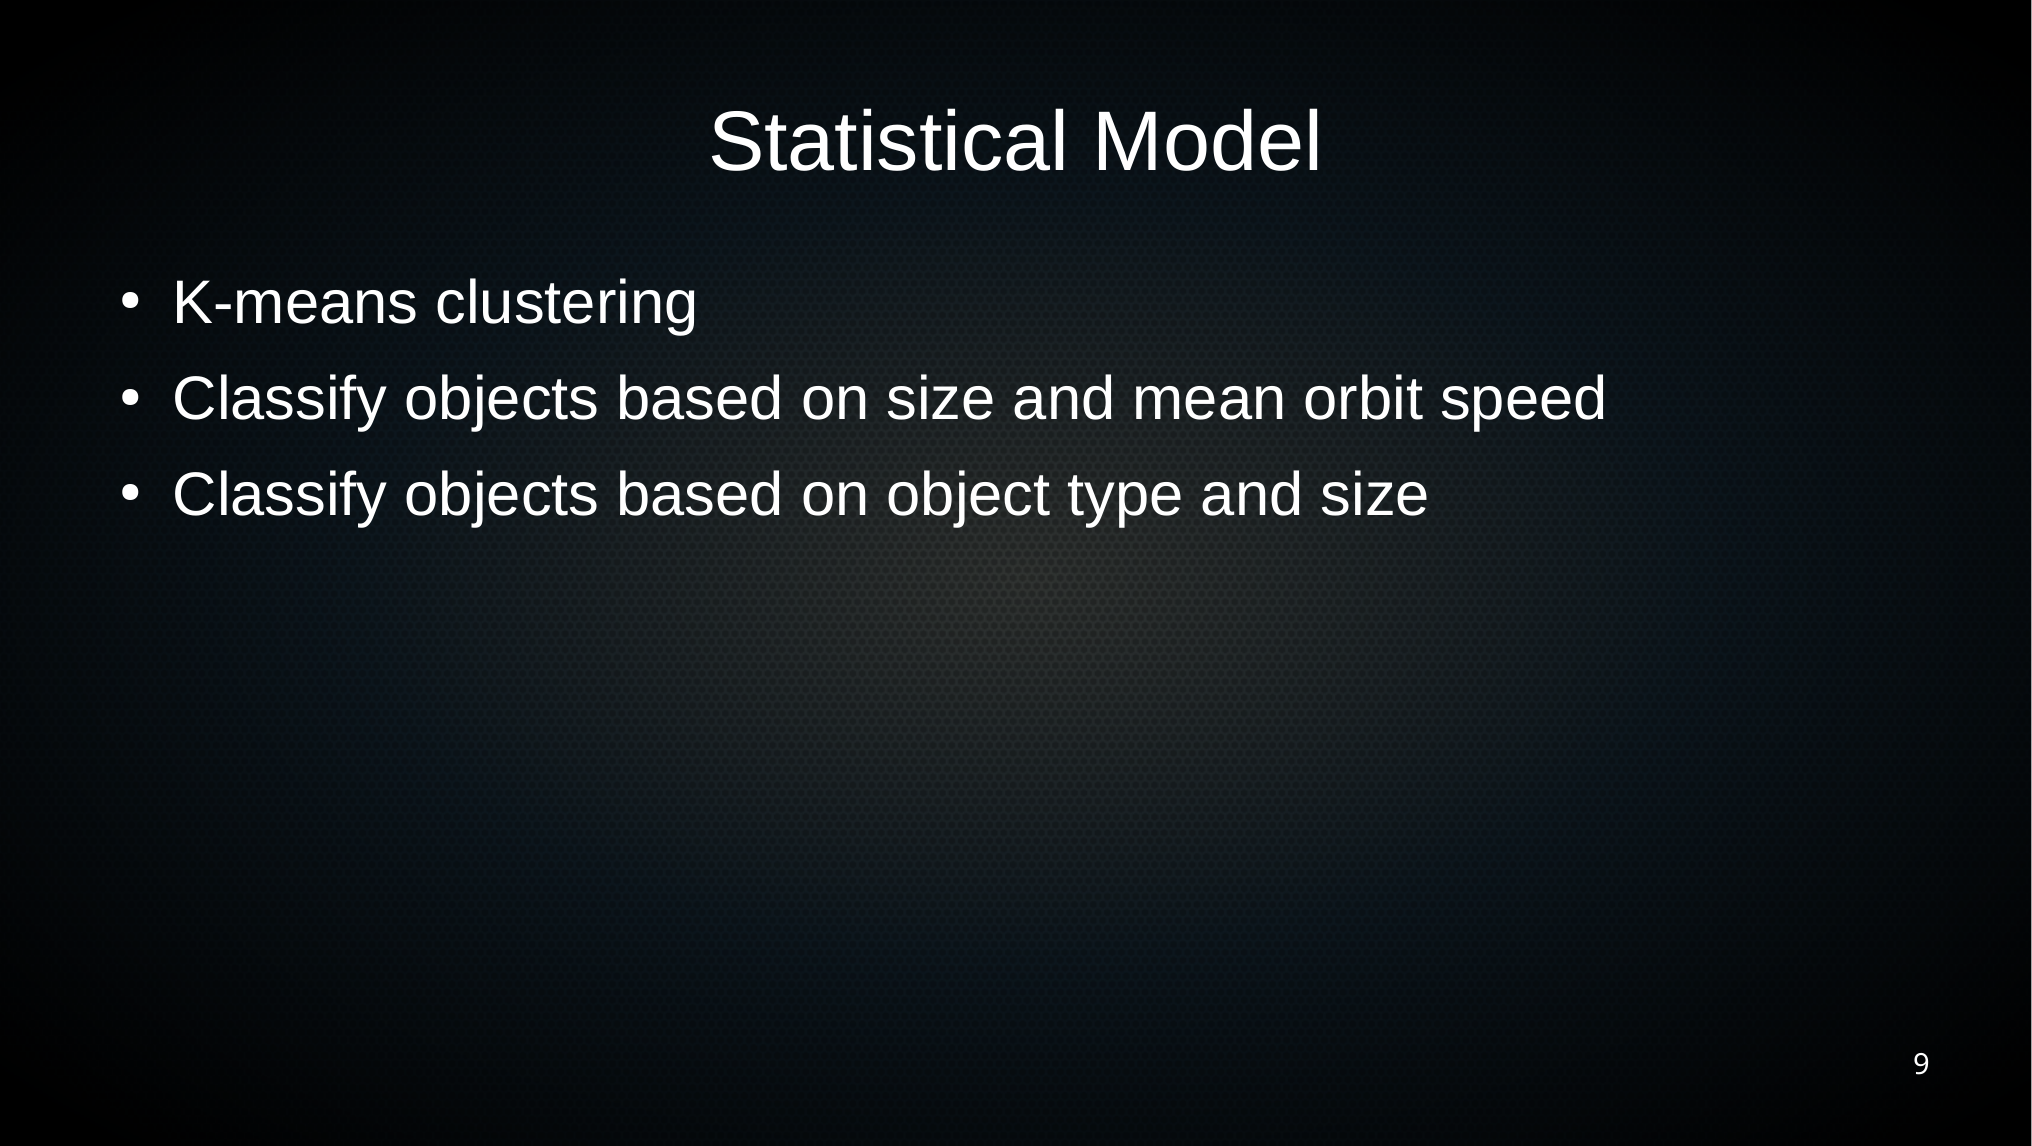

# Statistical Model
K-means clustering
Classify objects based on size and mean orbit speed
Classify objects based on object type and size
9